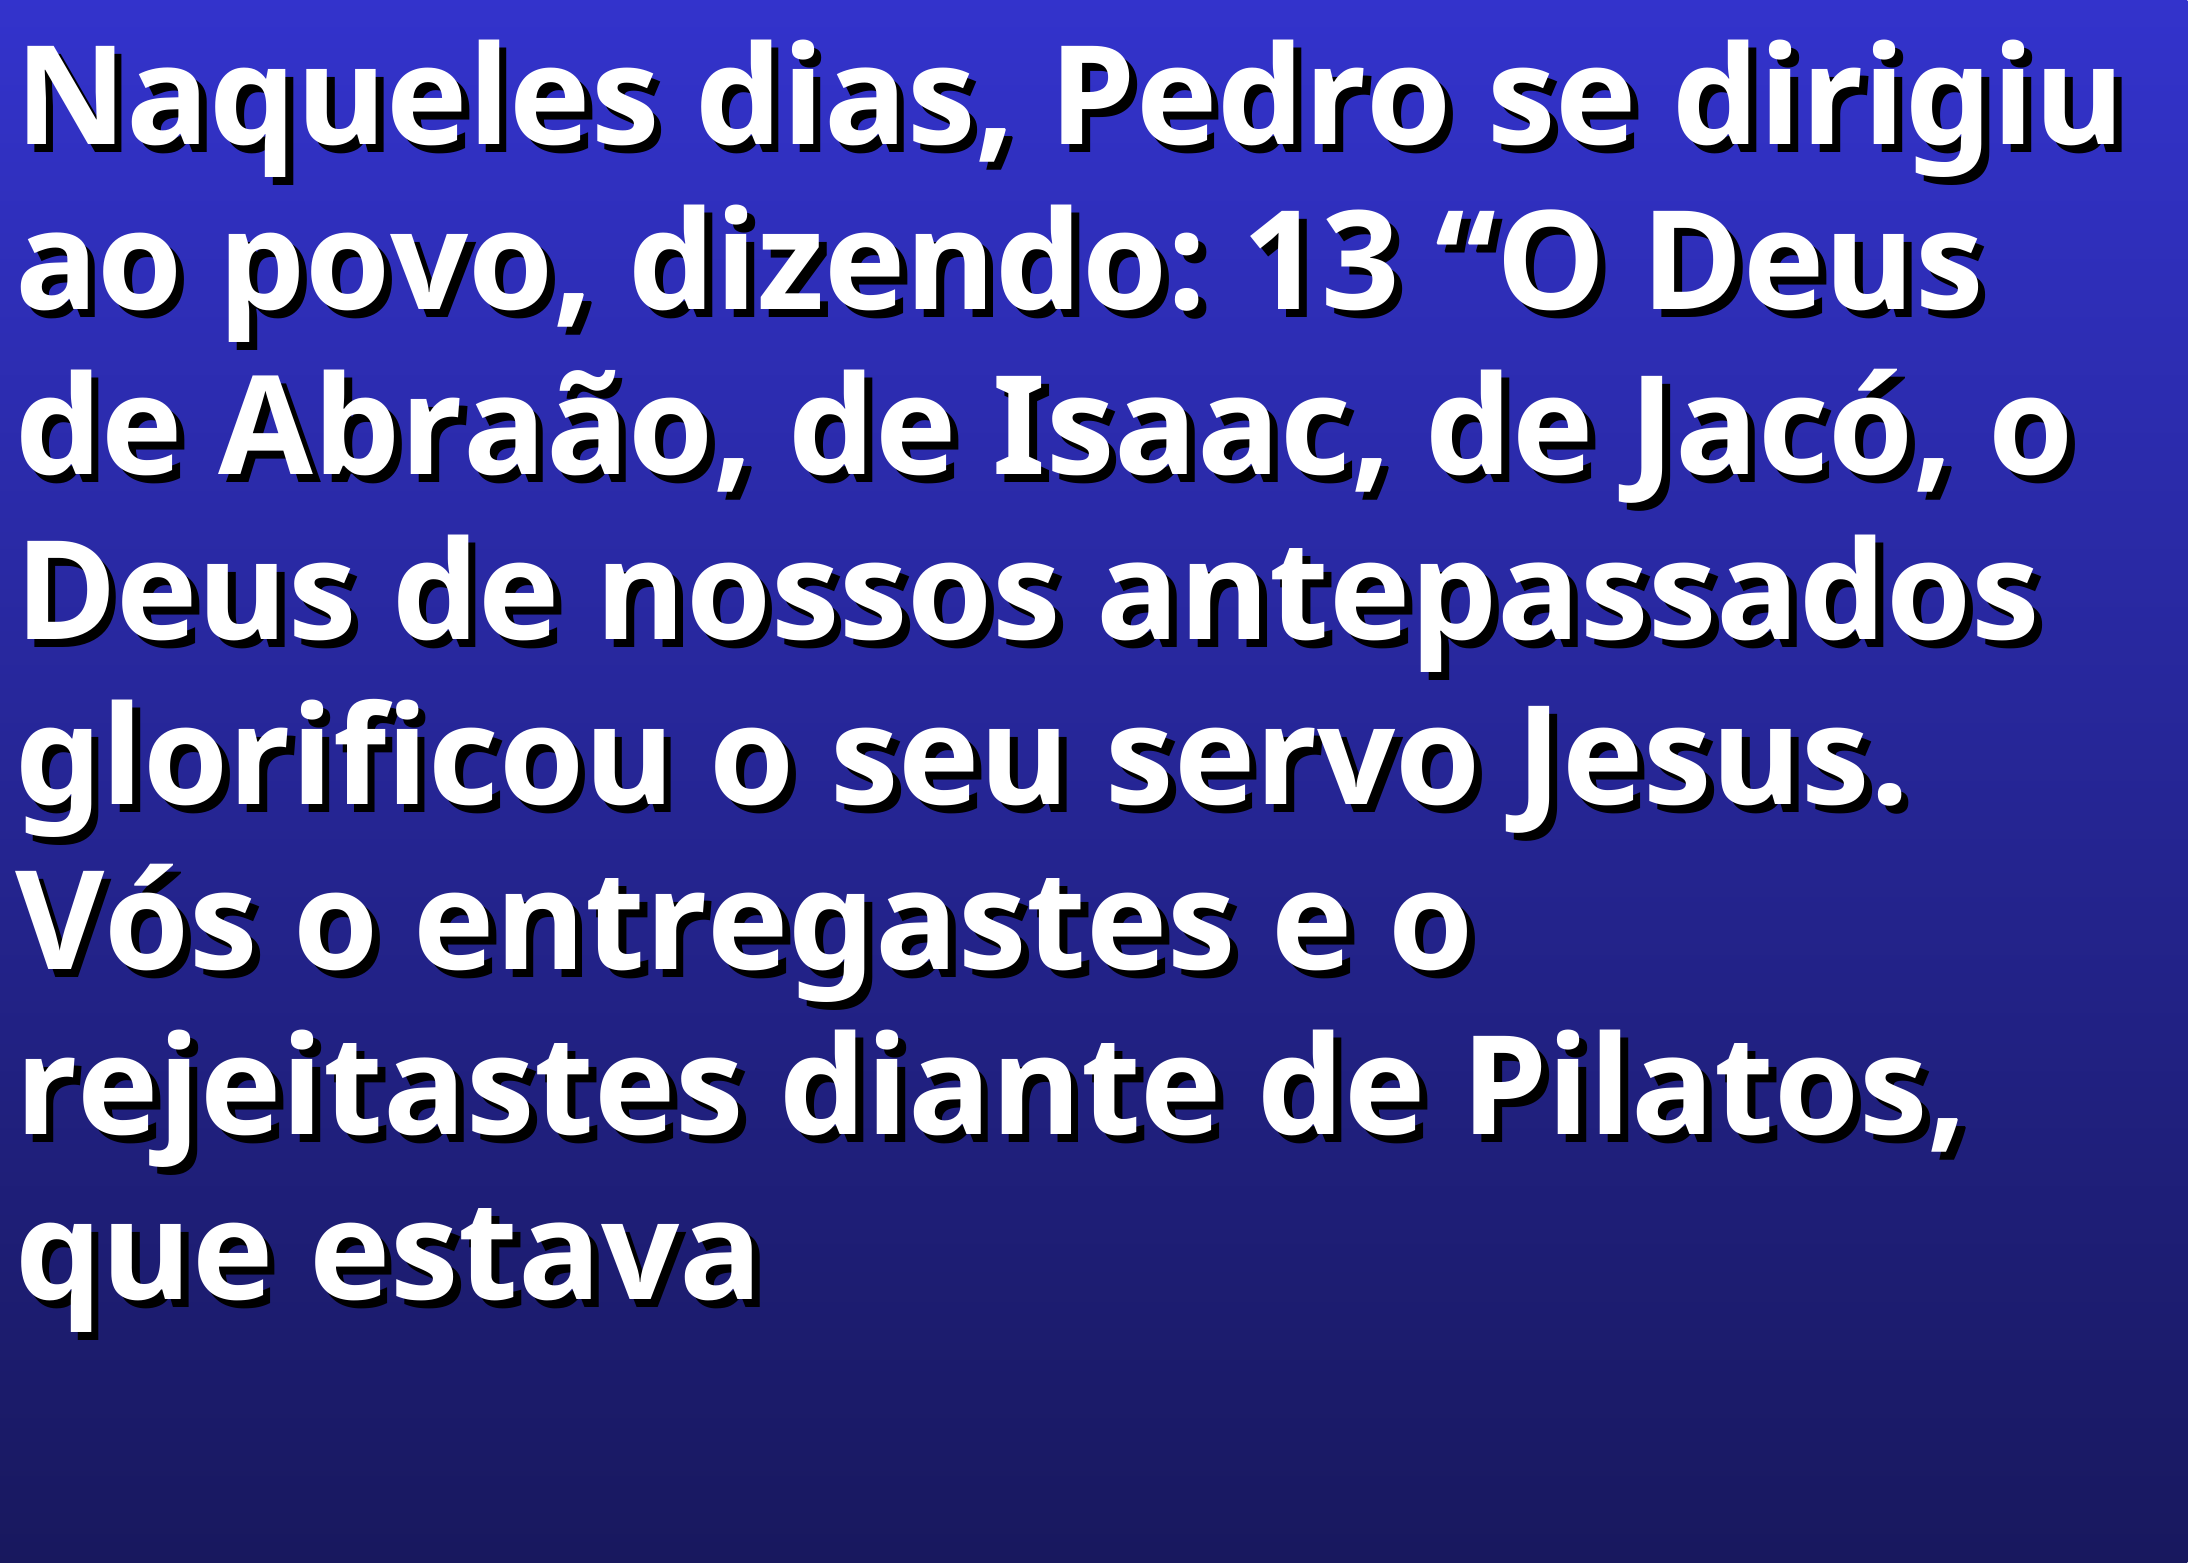

Naqueles dias, Pedro se dirigiu ao povo, dizendo: 13 “O Deus de Abraão, de Isaac, de Jacó, o Deus de nossos antepassados glorificou o seu servo Jesus. Vós o entregastes e o rejeitastes diante de Pilatos, que estava